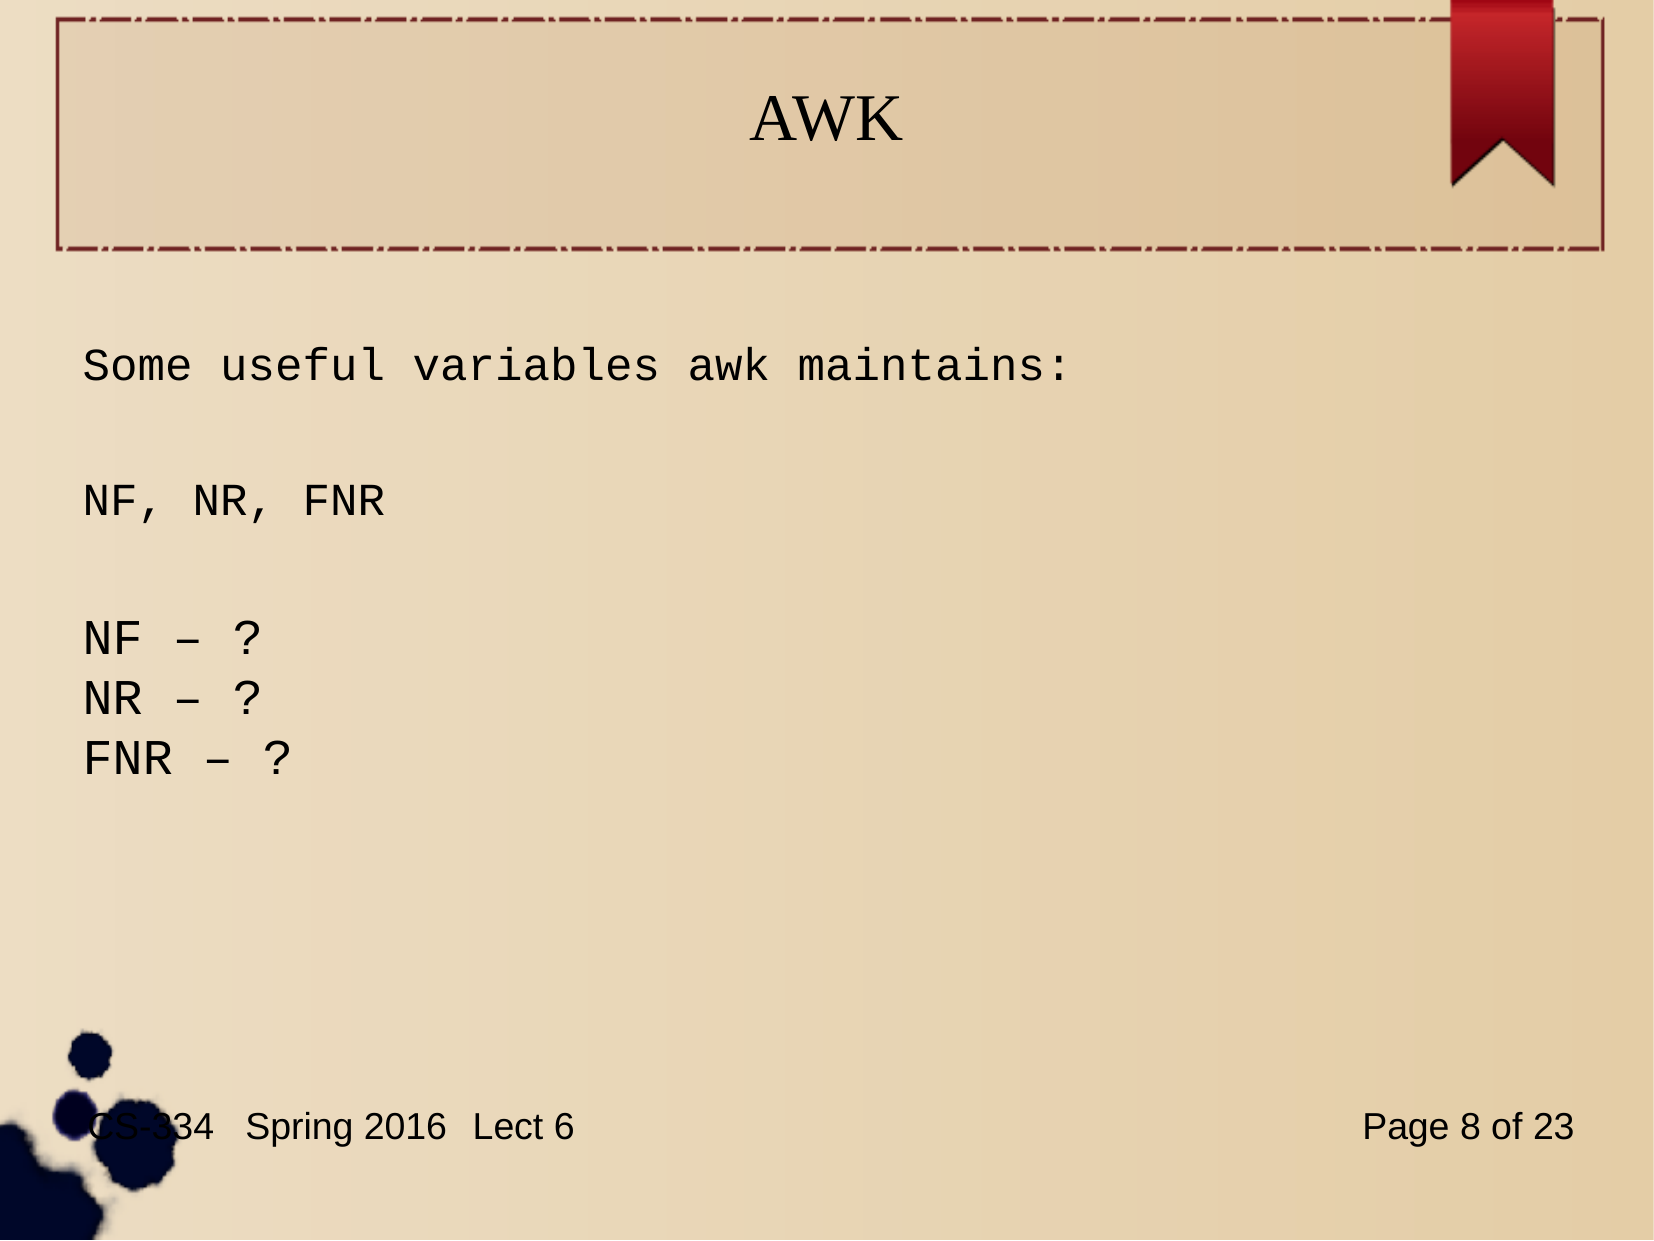

AWK
Some useful variables awk maintains:
NF, NR, FNR
NF – ?
NR – ?
FNR – ?
CS-334 Spring 2016	 Lect 6											Page of 23